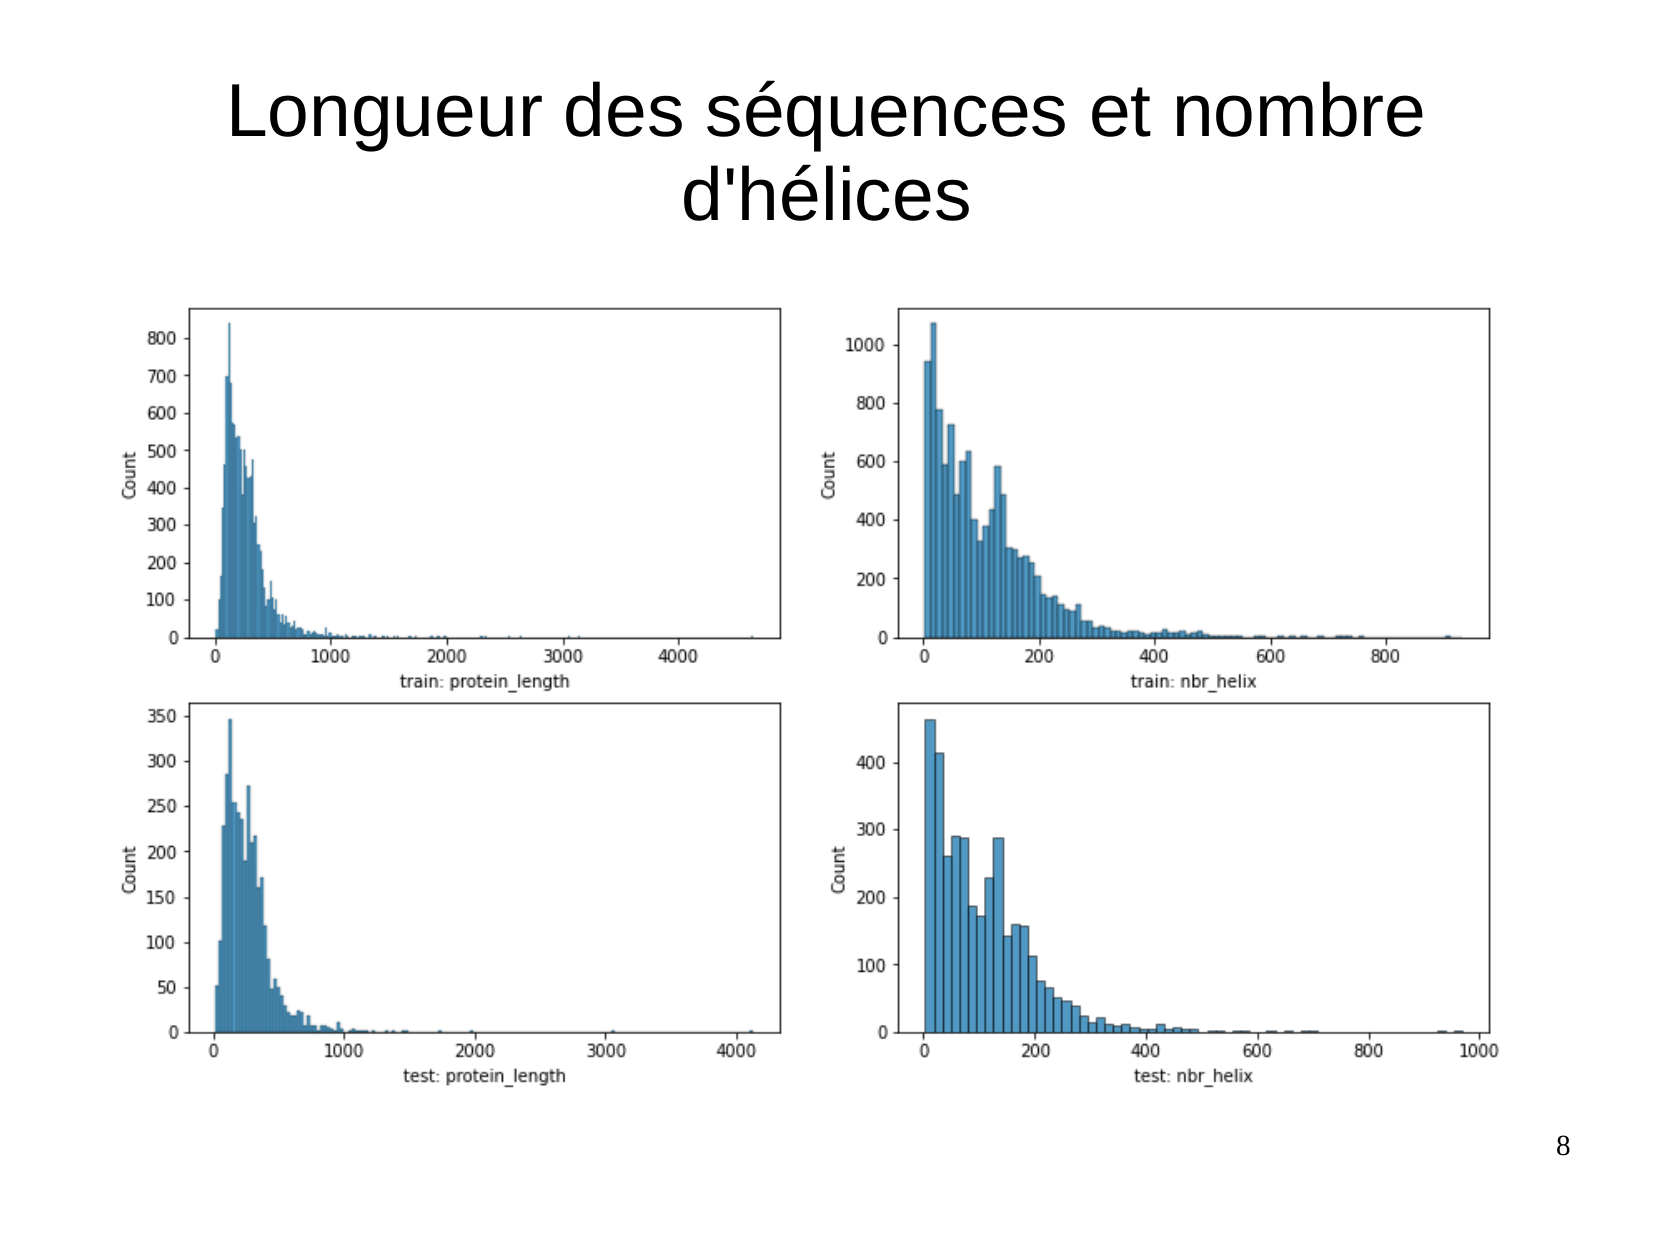

# Longueur des séquences et nombre d'hélices
8